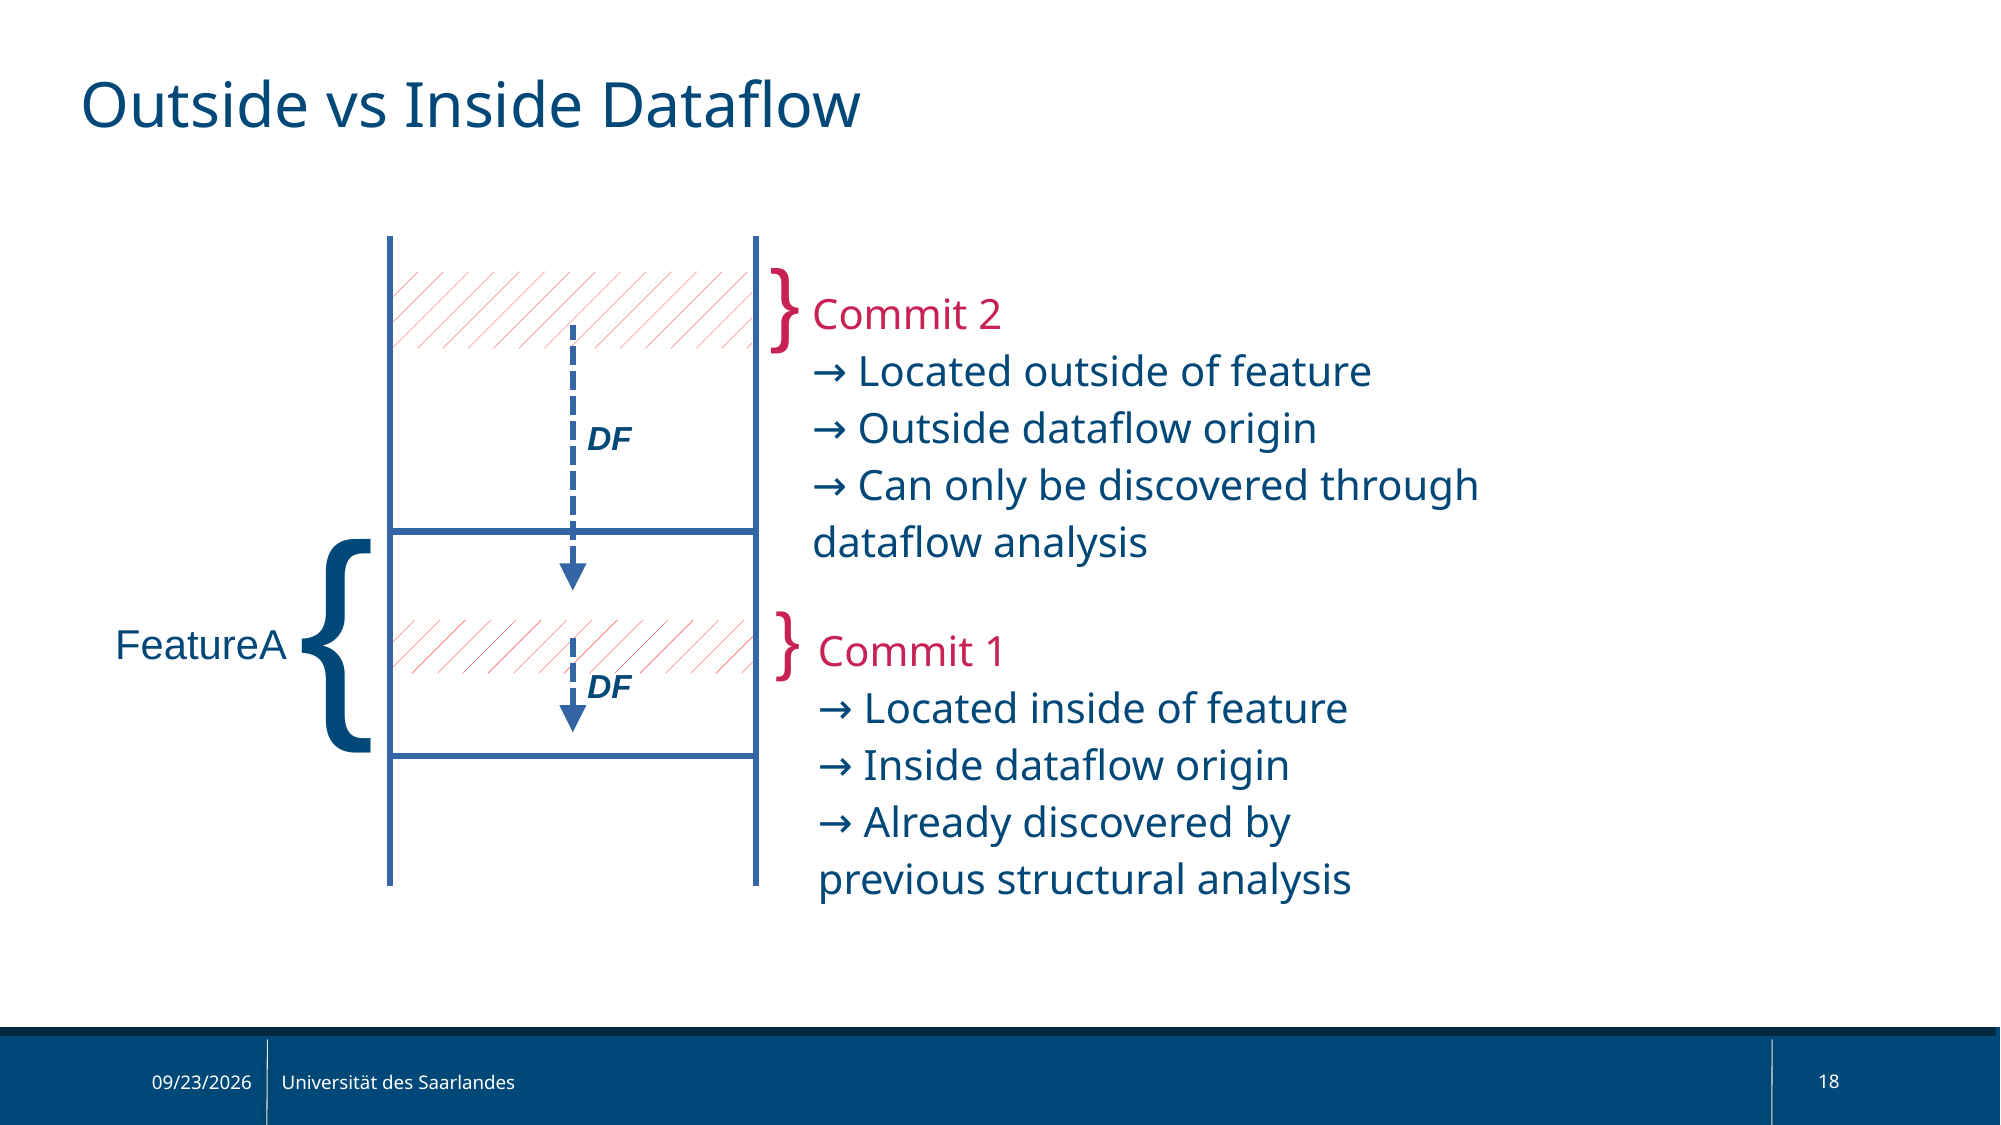

# Outside vs Inside Dataflow
{
Commit 2
→ Located outside of feature
→ Outside dataflow origin
→ Can only be discovered through dataflow analysis
DF
{
{
FeatureA
Commit 1
→ Located inside of feature
→ Inside dataflow origin
→ Already discovered by
previous structural analysis
DF
Universität des Saarlandes